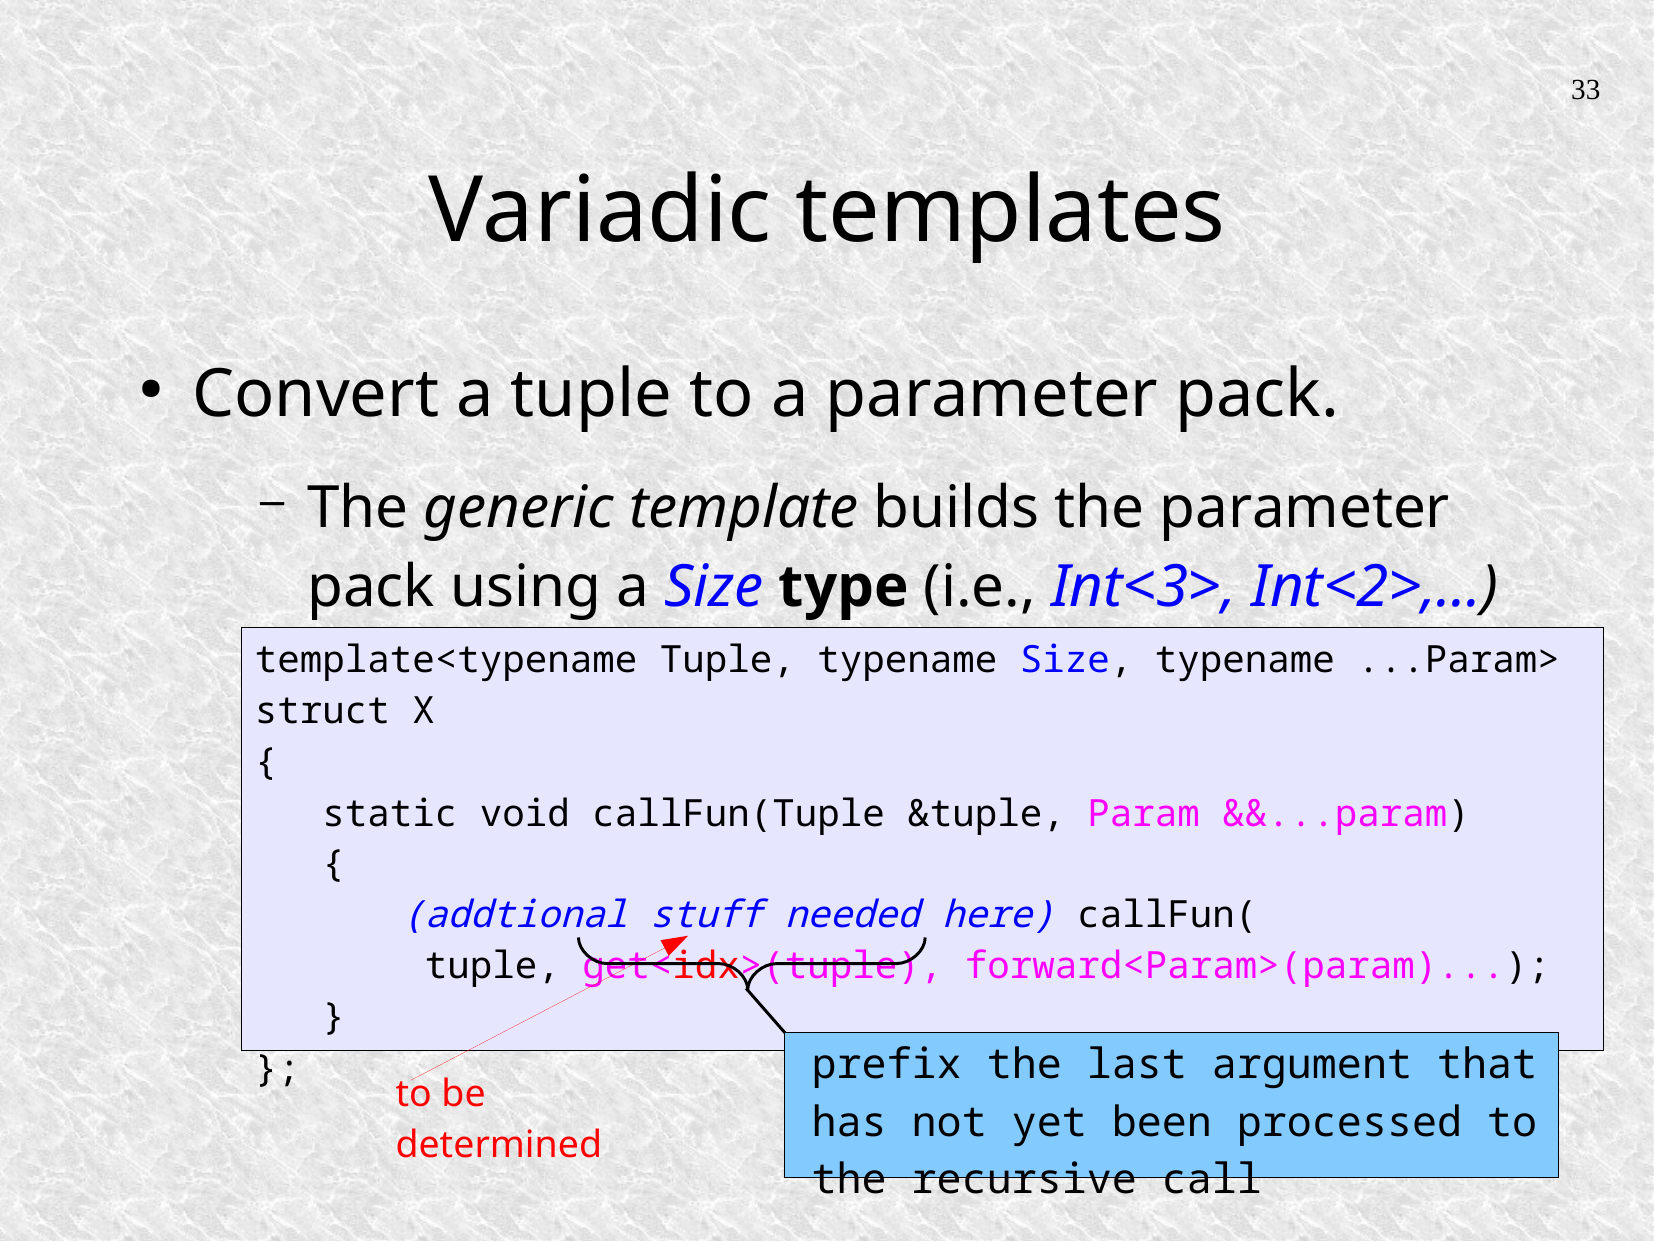

33
# Variadic templates
Convert a tuple to a parameter pack.
The generic template builds the parameter pack using a Size type (i.e., Int<3>, Int<2>,...)
template<typename Tuple, typename Size, typename ...Param>
struct X
{
 static void callFun(Tuple &tuple, Param &&...param)
 {
		(addtional stuff needed here) callFun(
 		 tuple, get<idx>(tuple), forward<Param>(param)...);
 }
};
prefix the last argument that
has not yet been processed to
the recursive call
to be
determined